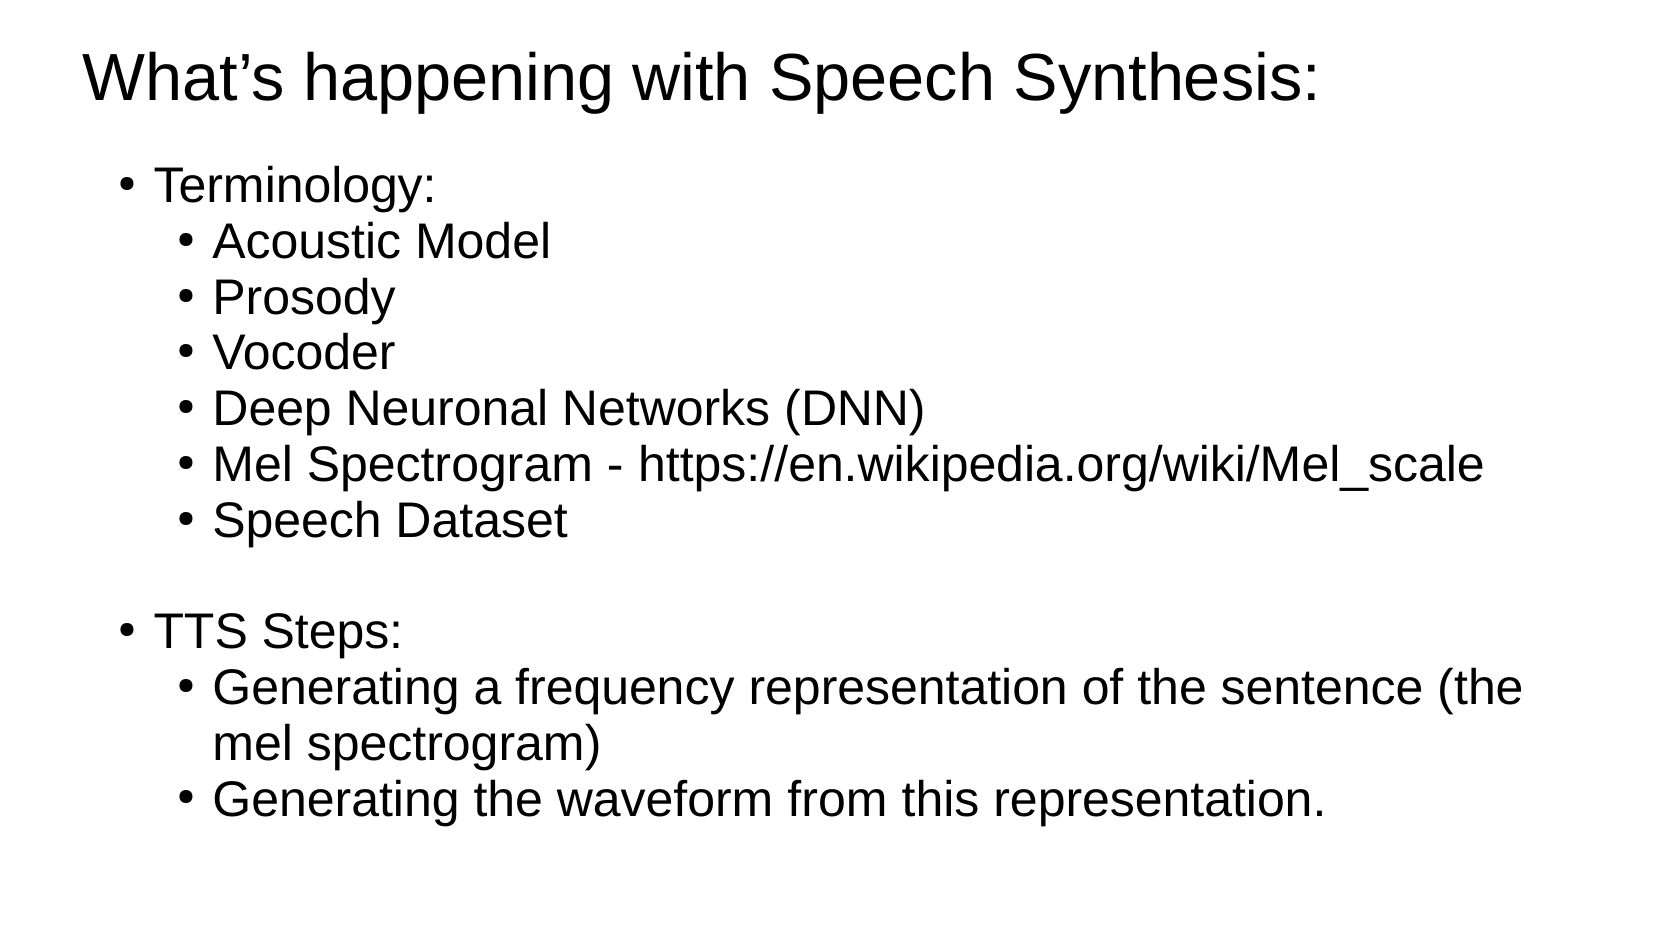

# What’s happening with Speech Synthesis:
Terminology:
Acoustic Model
Prosody
Vocoder
Deep Neuronal Networks (DNN)
Mel Spectrogram - https://en.wikipedia.org/wiki/Mel_scale
Speech Dataset
TTS Steps:
Generating a frequency representation of the sentence (the mel spectrogram)
Generating the waveform from this representation.